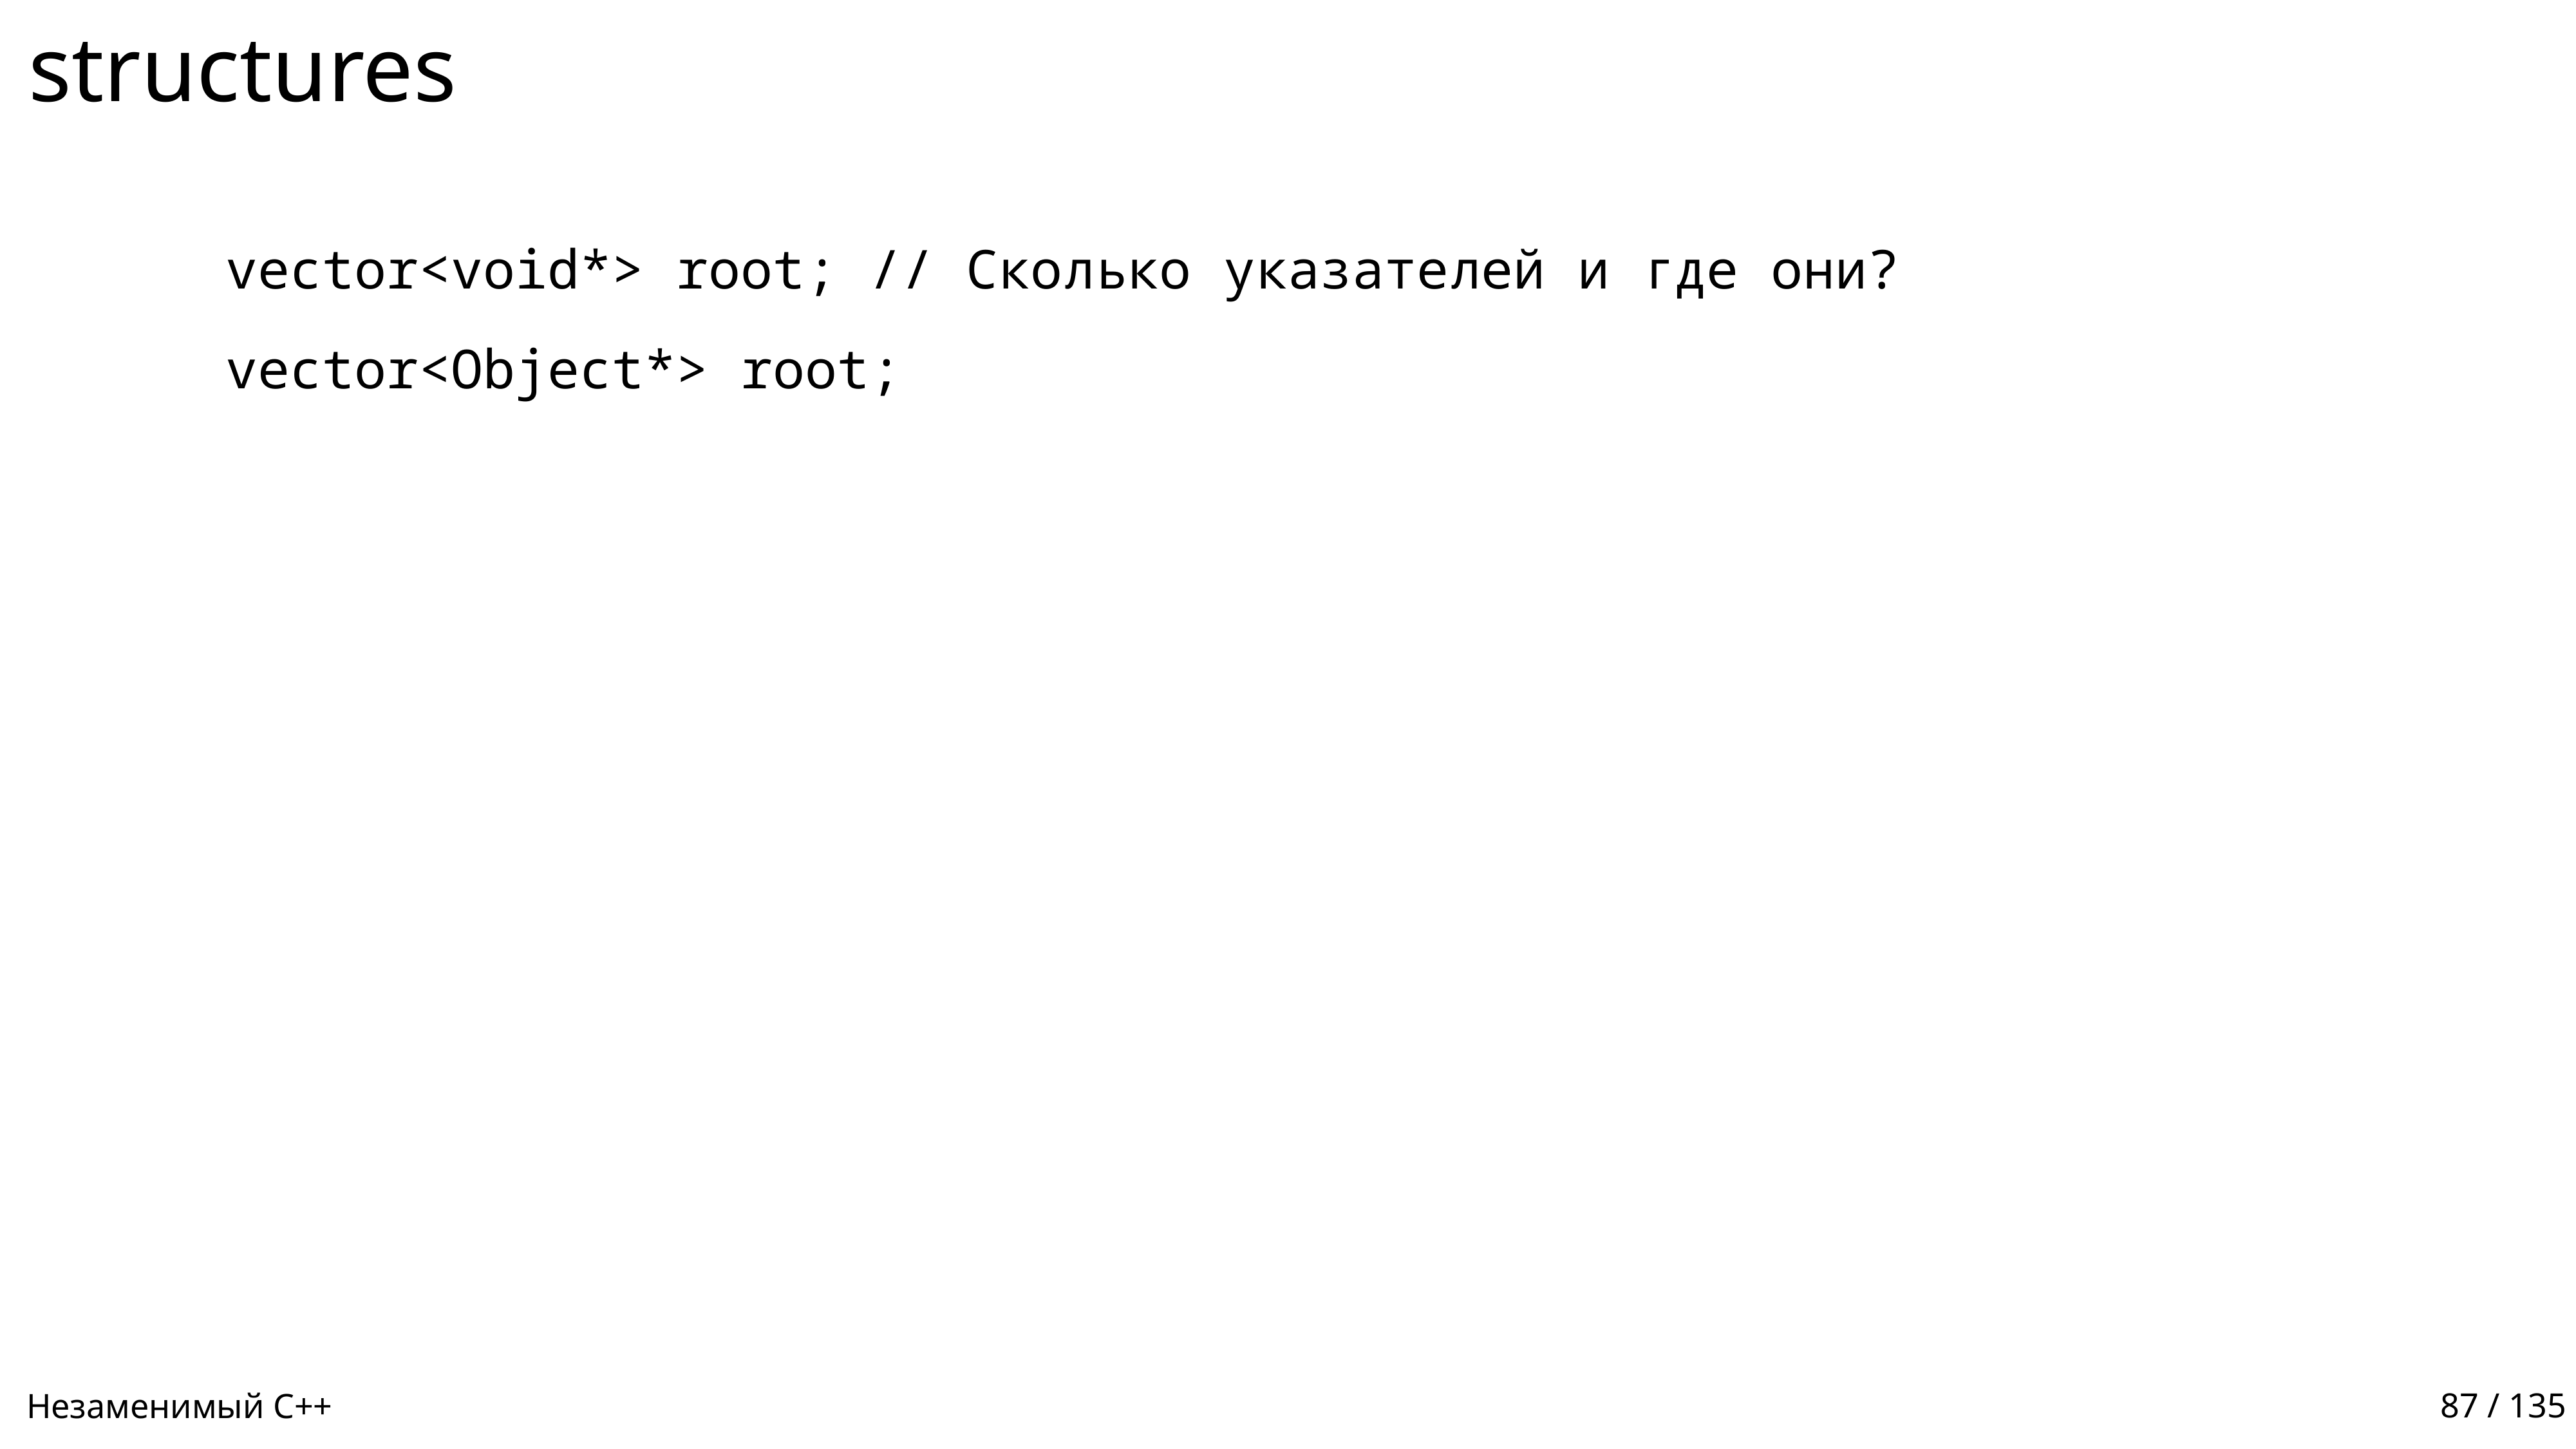

# structures
 vector<void*> root; // Сколько указателей и где они?
 vector<Object*> root;
Незаменимый C++